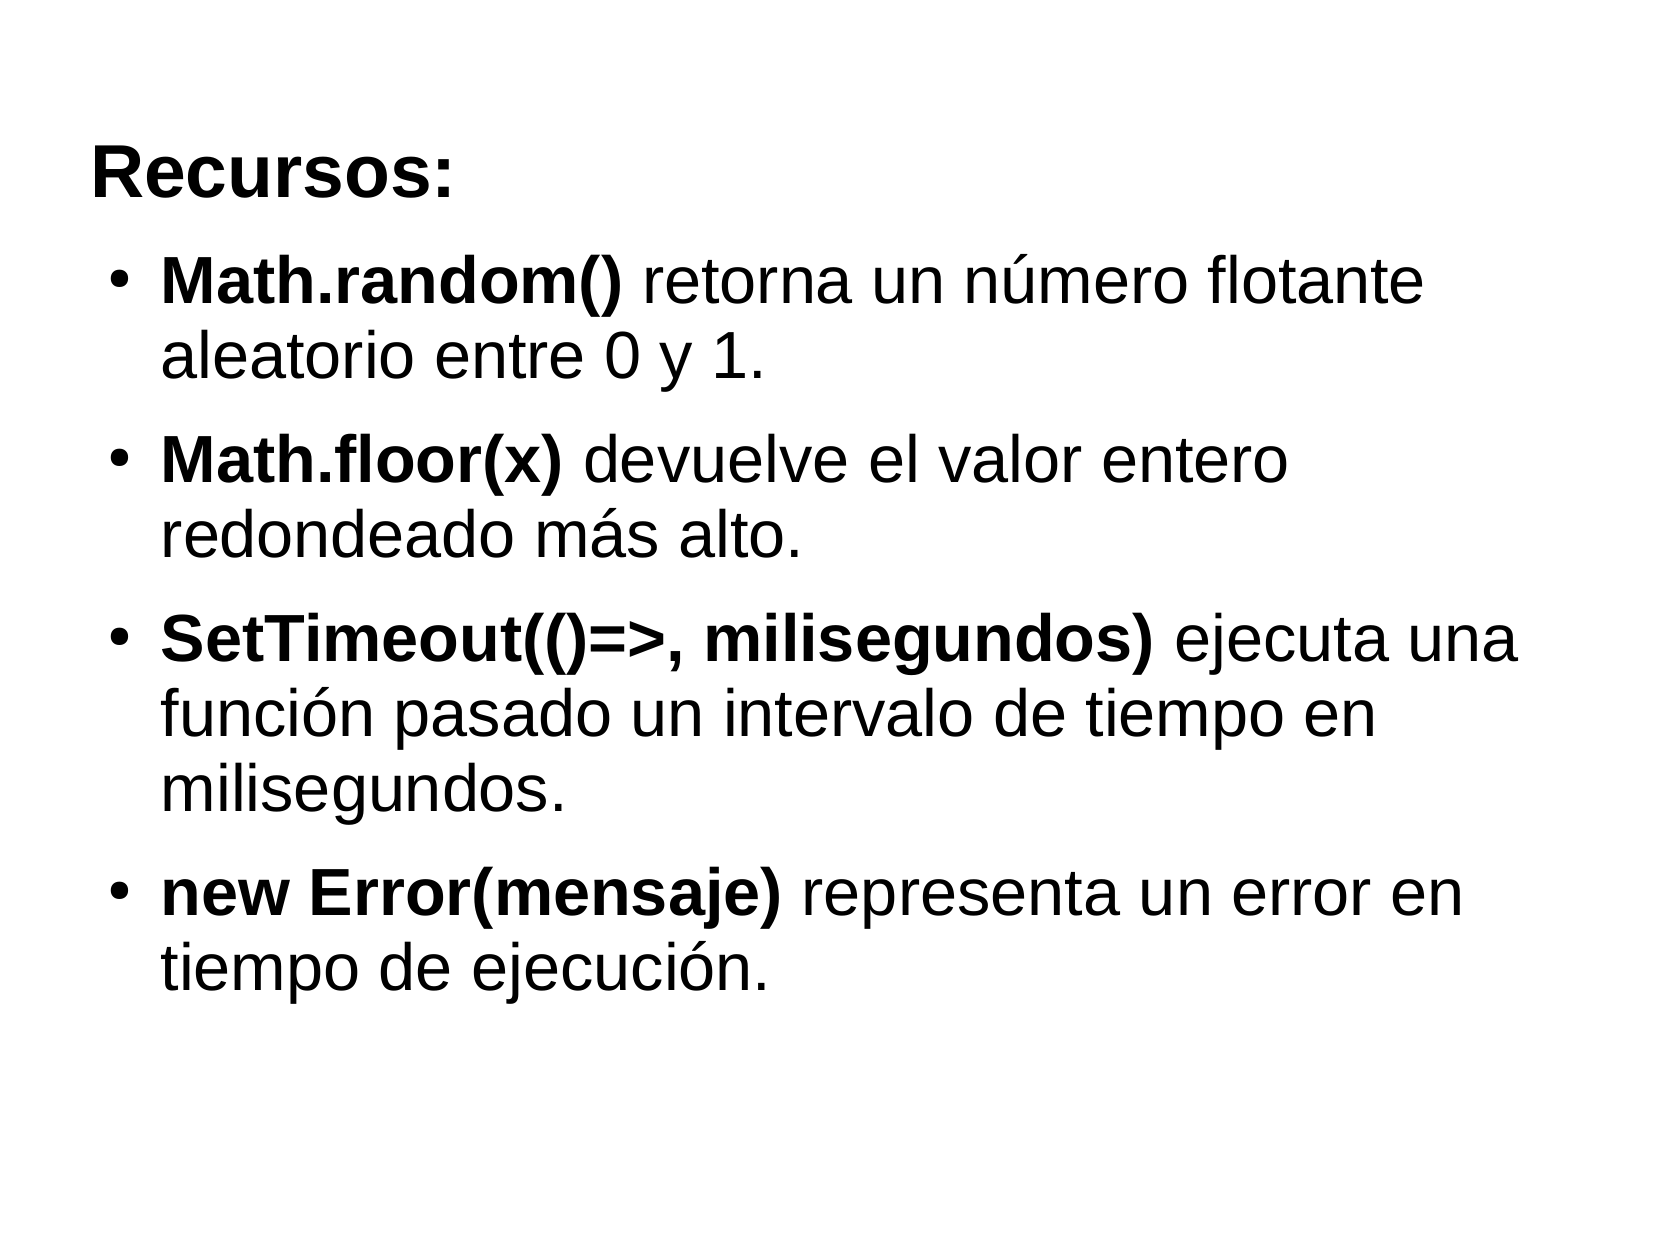

# Recursos:
Math.random() retorna un número flotante aleatorio entre 0 y 1.
Math.floor(x) devuelve el valor entero redondeado más alto.
SetTimeout(()=>, milisegundos) ejecuta una función pasado un intervalo de tiempo en milisegundos.
new Error(mensaje) representa un error en tiempo de ejecución.